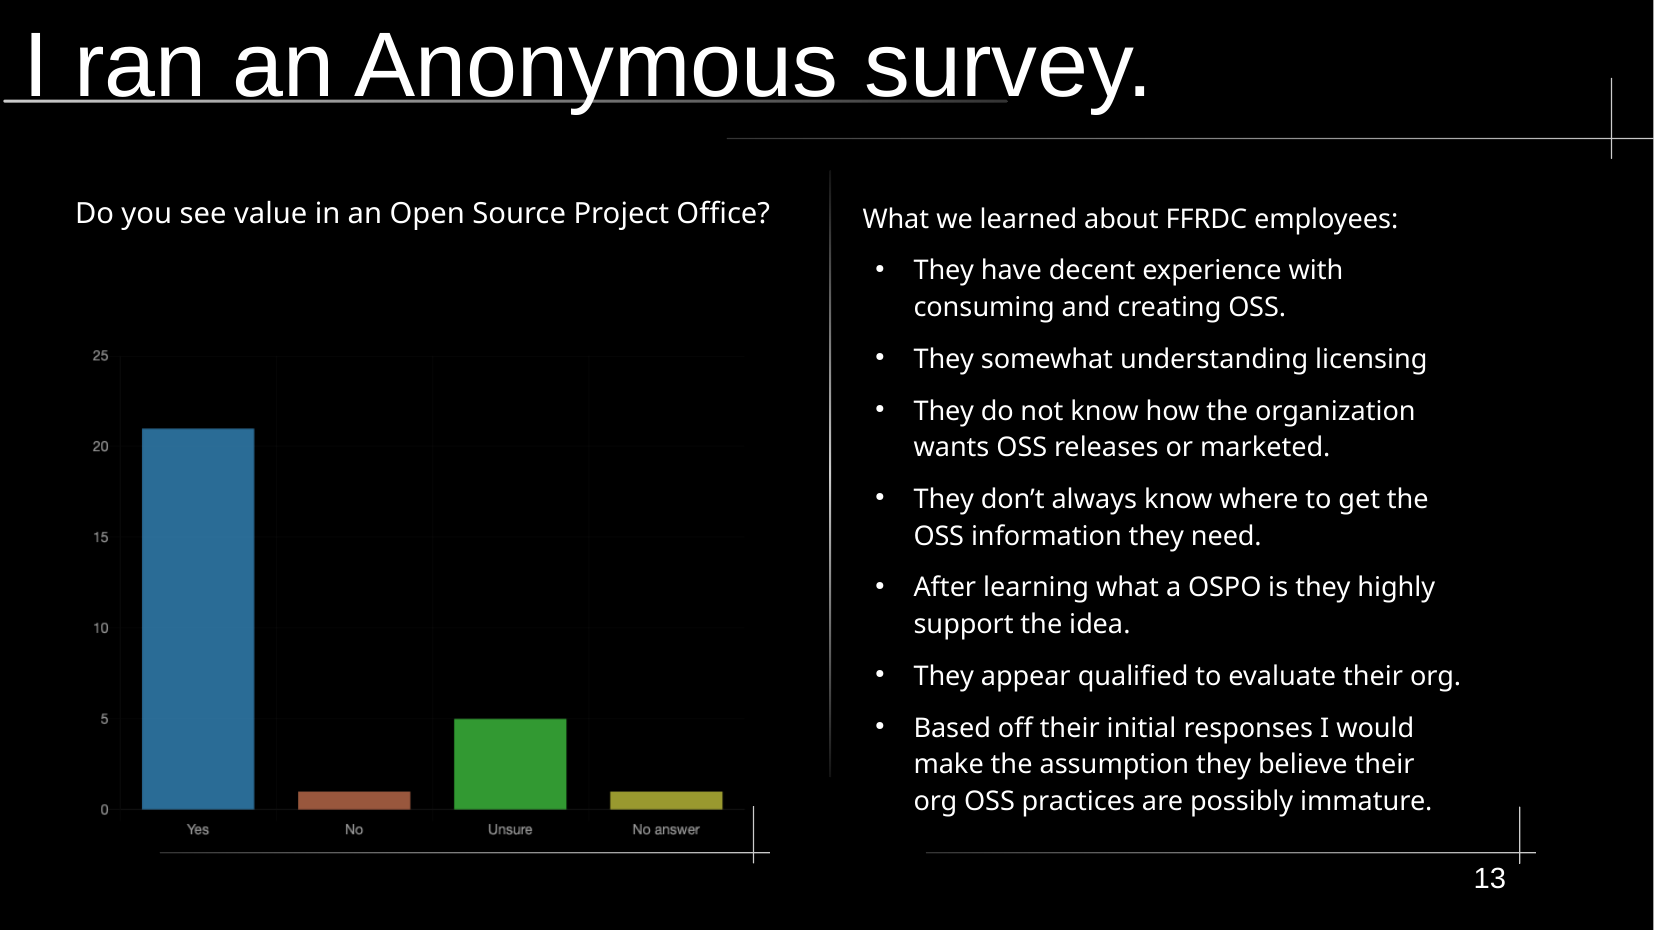

# I ran an Anonymous survey.
Do you see value in an Open Source Project Office?
What we learned about FFRDC employees:
They have decent experience with consuming and creating OSS.
They somewhat understanding licensing
They do not know how the organization wants OSS releases or marketed.
They don’t always know where to get the OSS information they need.
After learning what a OSPO is they highly support the idea.
They appear qualified to evaluate their org.
Based off their initial responses I would make the assumption they believe their org OSS practices are possibly immature.
13